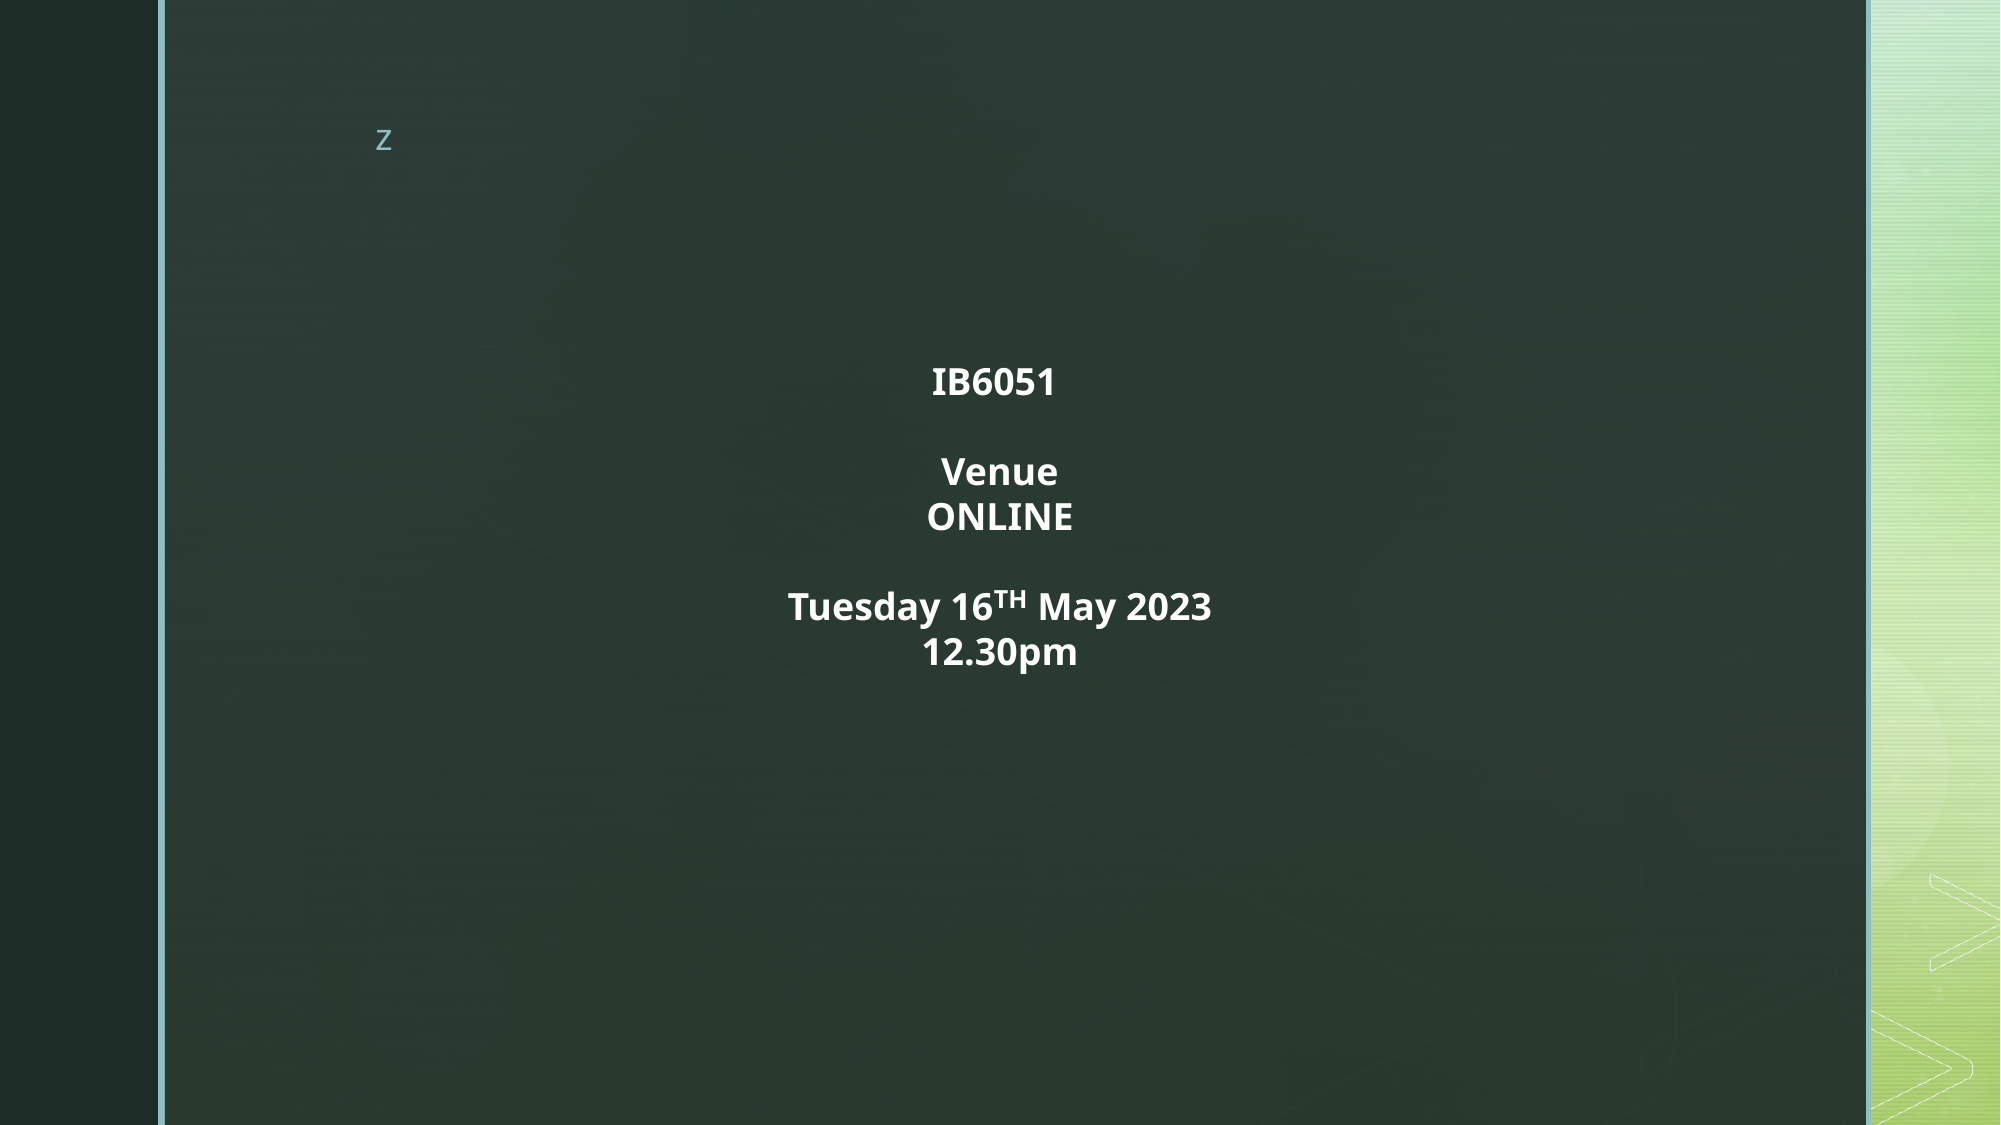

IB6051
Venue
ONLINE
Tuesday 16TH May 2023
12.30pm